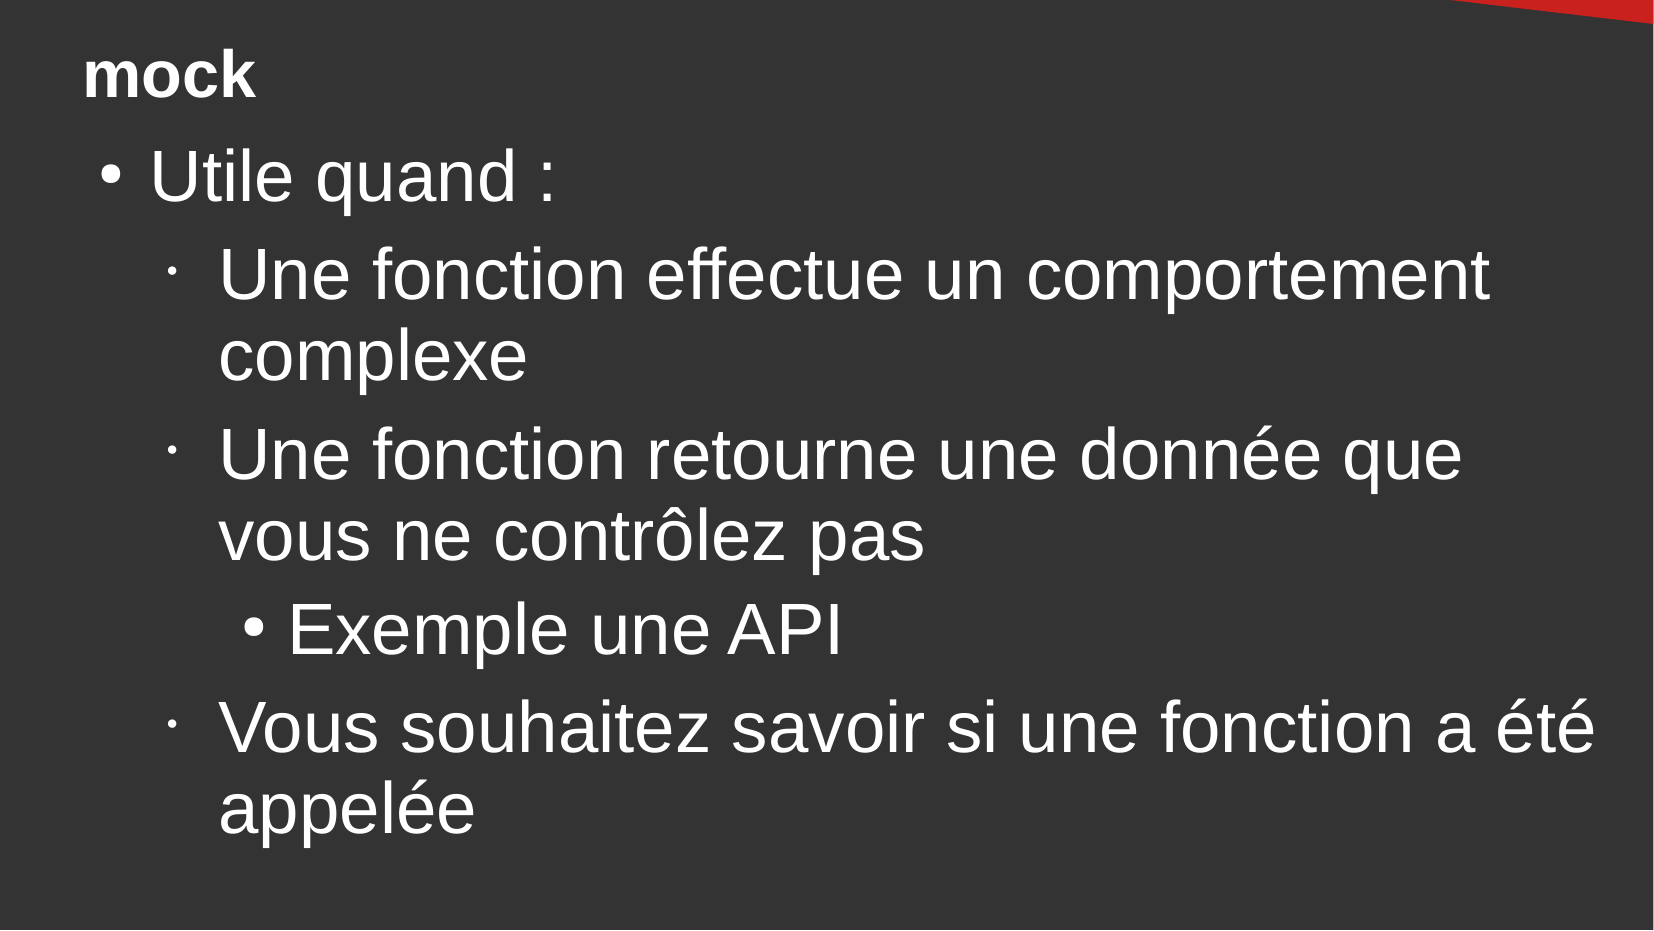

# mock
Utile quand :
Une fonction effectue un comportement complexe
Une fonction retourne une donnée que vous ne contrôlez pas
Exemple une API
Vous souhaitez savoir si une fonction a été appelée